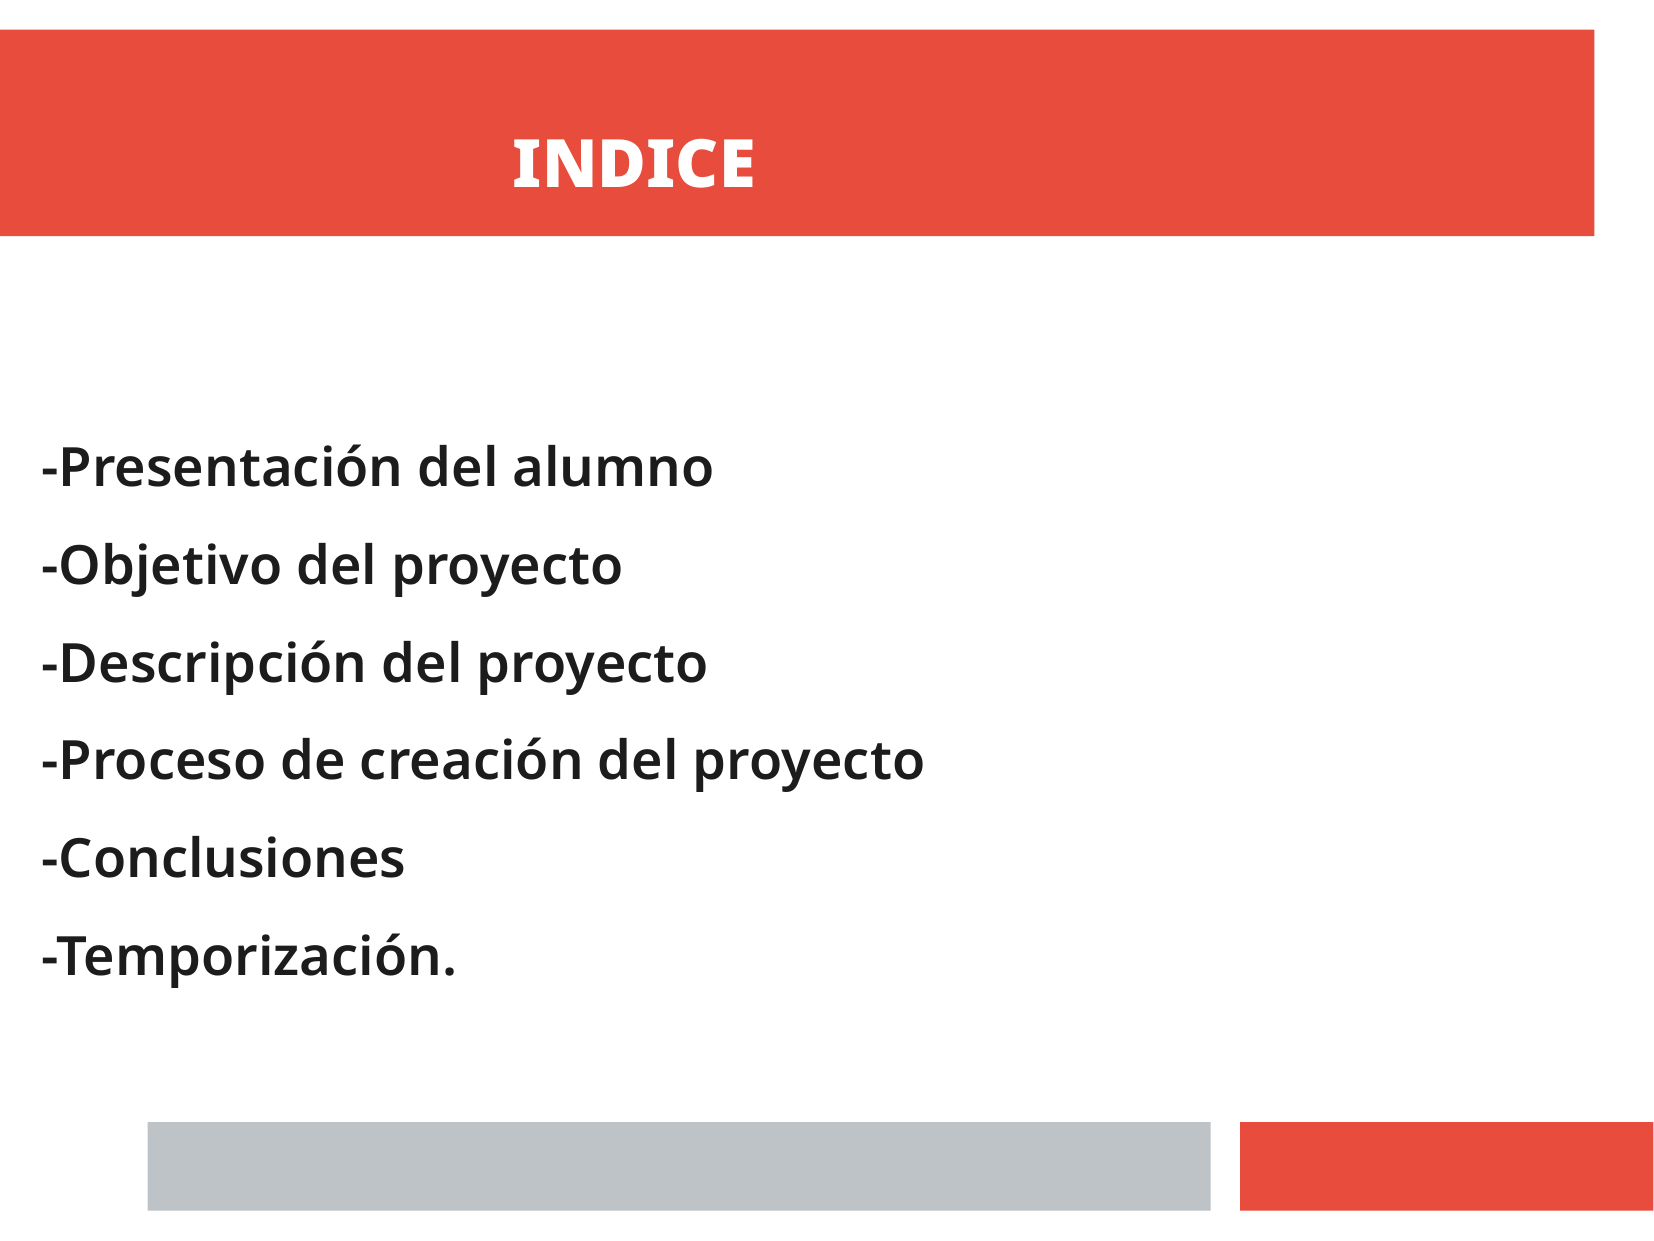

# INDICE
-Presentación del alumno
-Objetivo del proyecto
-Descripción del proyecto
-Proceso de creación del proyecto
-Conclusiones
-Temporización.